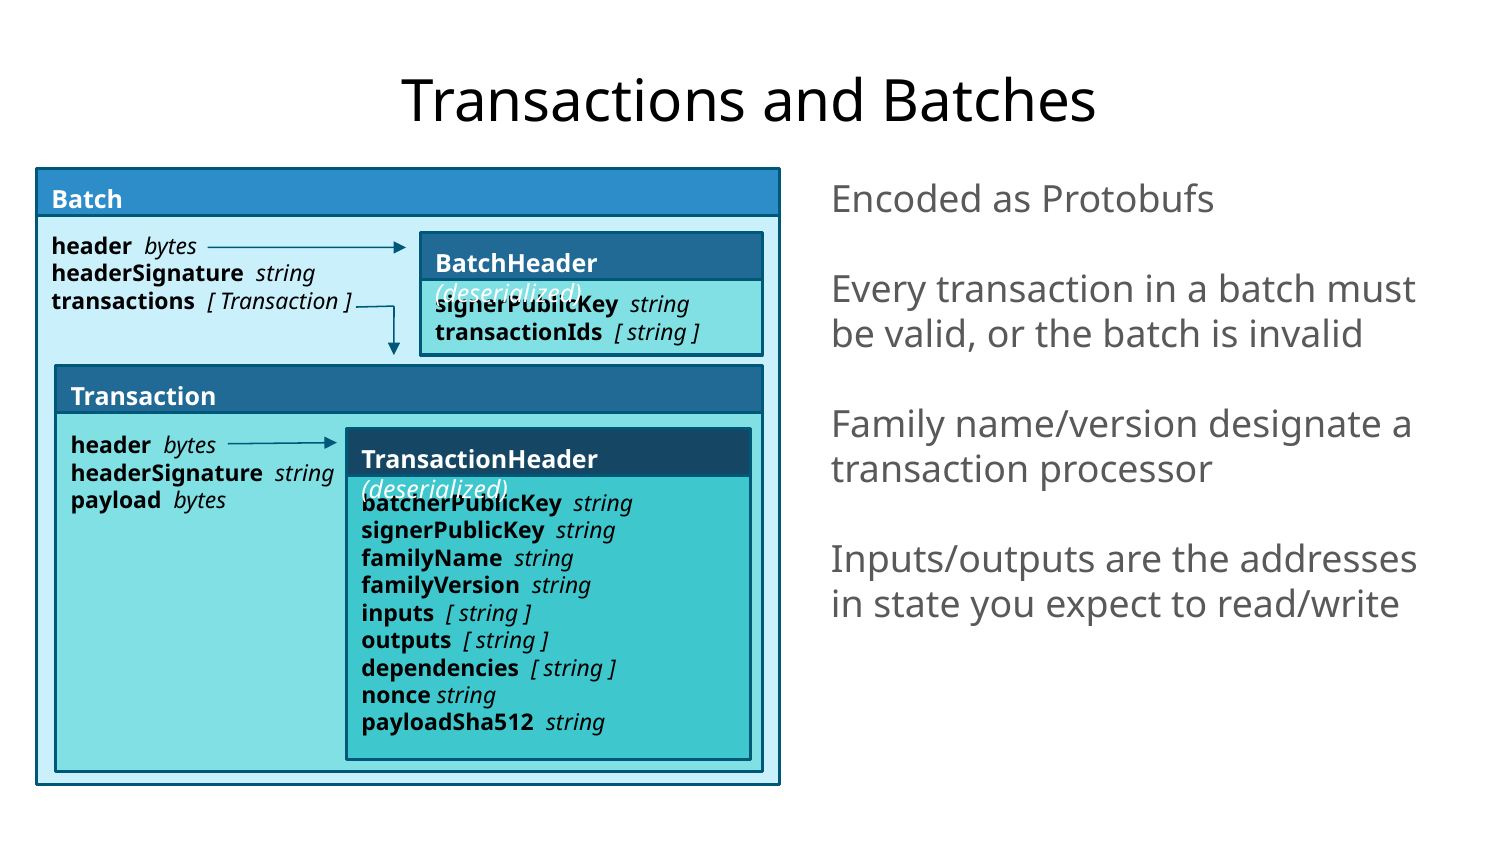

# Transactions and Batches
Encoded as Protobufs
Every transaction in a batch must be valid, or the batch is invalid
Family name/version designate a transaction processor
Inputs/outputs are the addresses in state you expect to read/write
Batch
header bytes
headerSignature string
transactions [ Transaction ]
BatchHeader (deserialized)
signerPublicKey string
transactionIds [ string ]
Transaction
header bytes
headerSignature string
payload bytes
TransactionHeader (deserialized)
batcherPublicKey string
signerPublicKey string
familyName string
familyVersion string
inputs [ string ]
outputs [ string ]
dependencies [ string ]
nonce string
payloadSha512 string